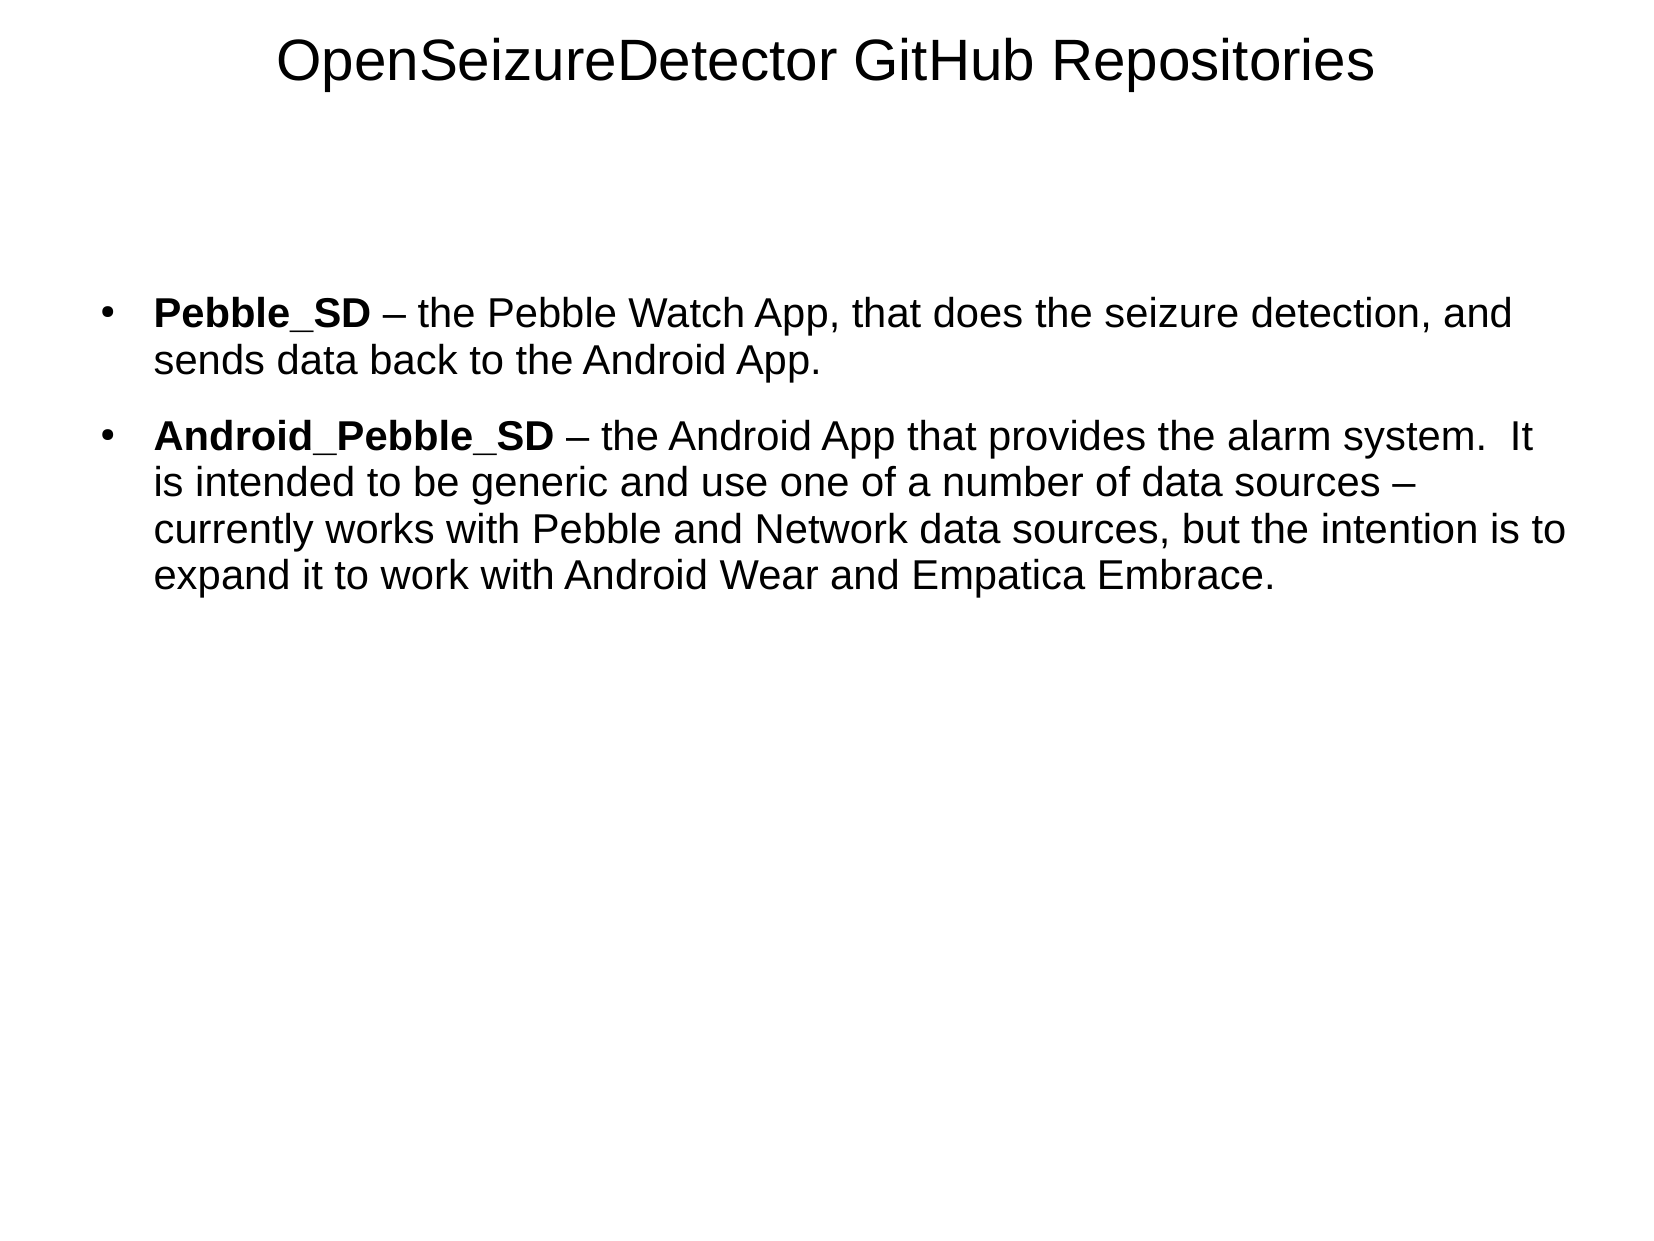

# OpenSeizureDetector GitHub Repositories
Pebble_SD – the Pebble Watch App, that does the seizure detection, and sends data back to the Android App.
Android_Pebble_SD – the Android App that provides the alarm system. It is intended to be generic and use one of a number of data sources – currently works with Pebble and Network data sources, but the intention is to expand it to work with Android Wear and Empatica Embrace.